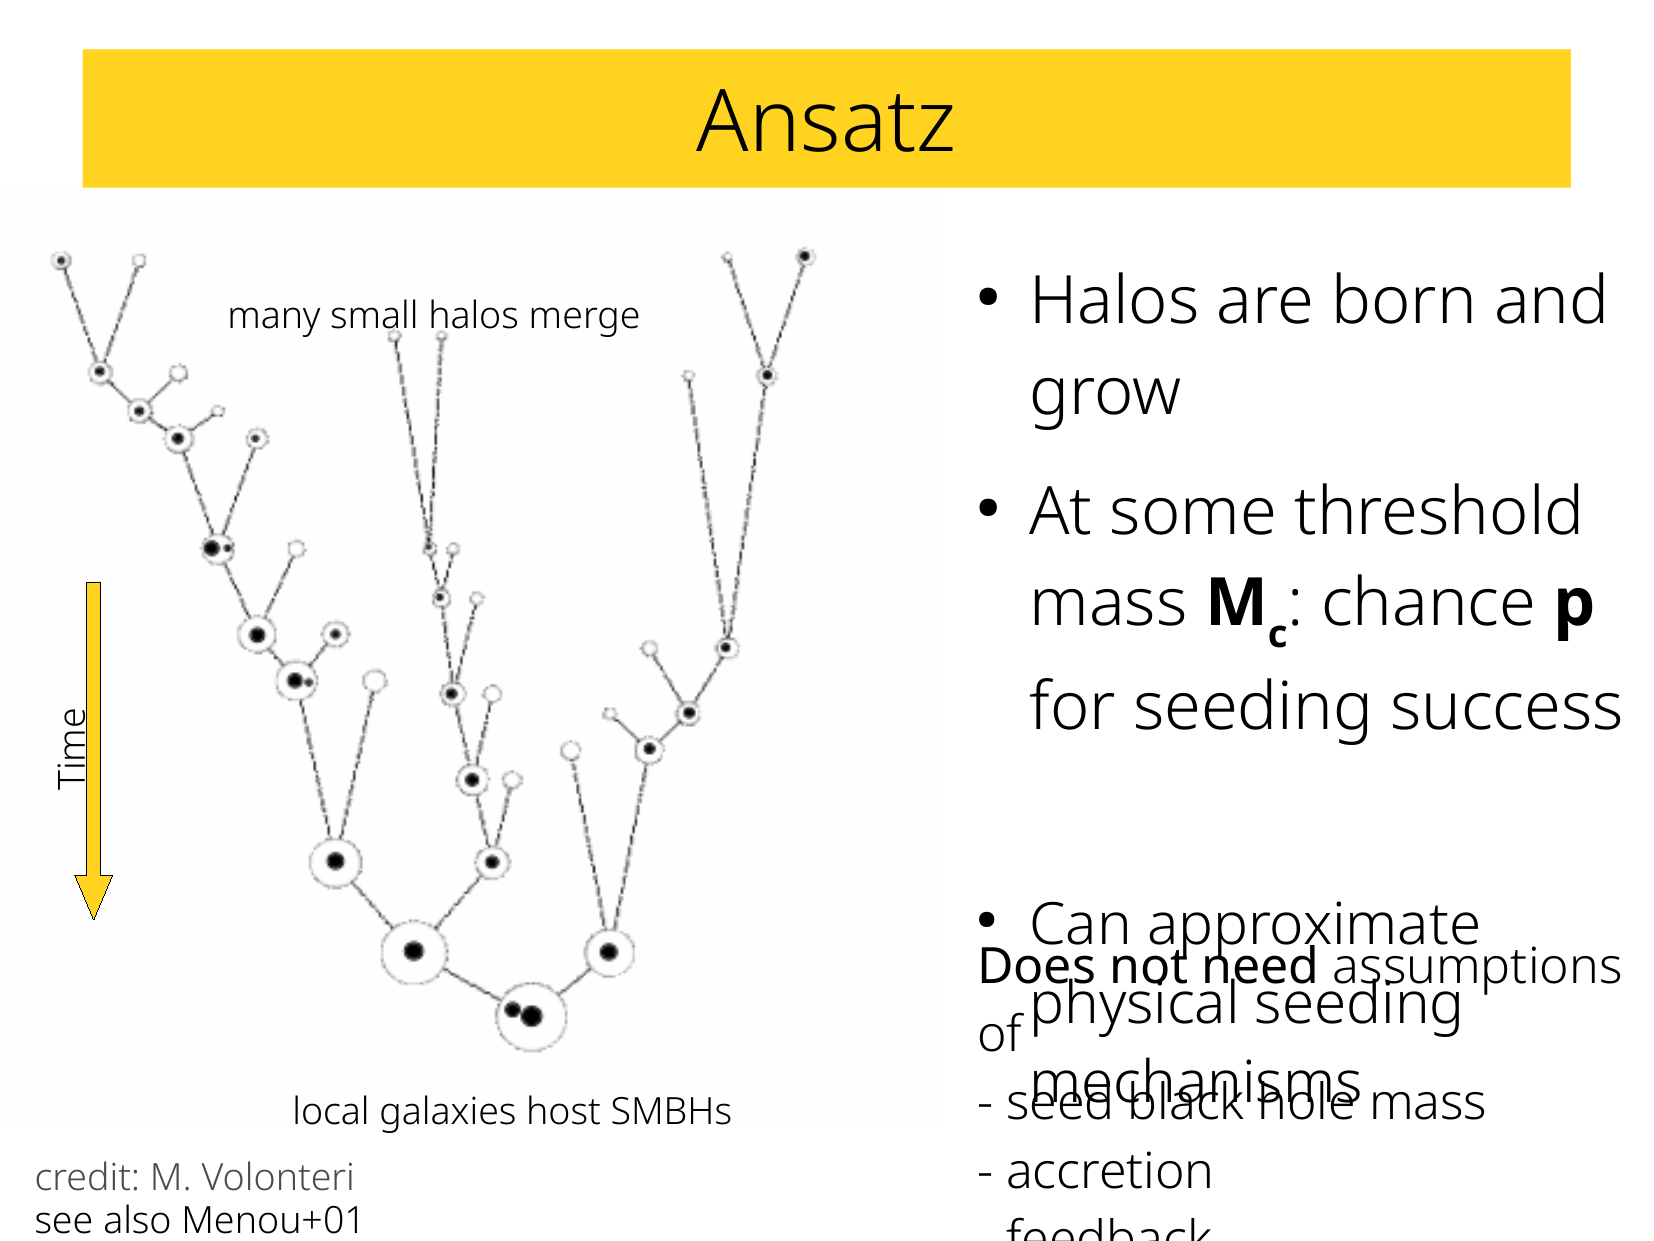

# Ansatz
Halos are born and grow
At some threshold mass Mc: chance p for seeding success
Can approximate physical seeding mechanisms
many small halos merge
Time
Does not need assumptions of
- seed black hole mass
- accretion
- feedback
- galaxies
local galaxies host SMBHs
credit: M. Volonteri
see also Menou+01